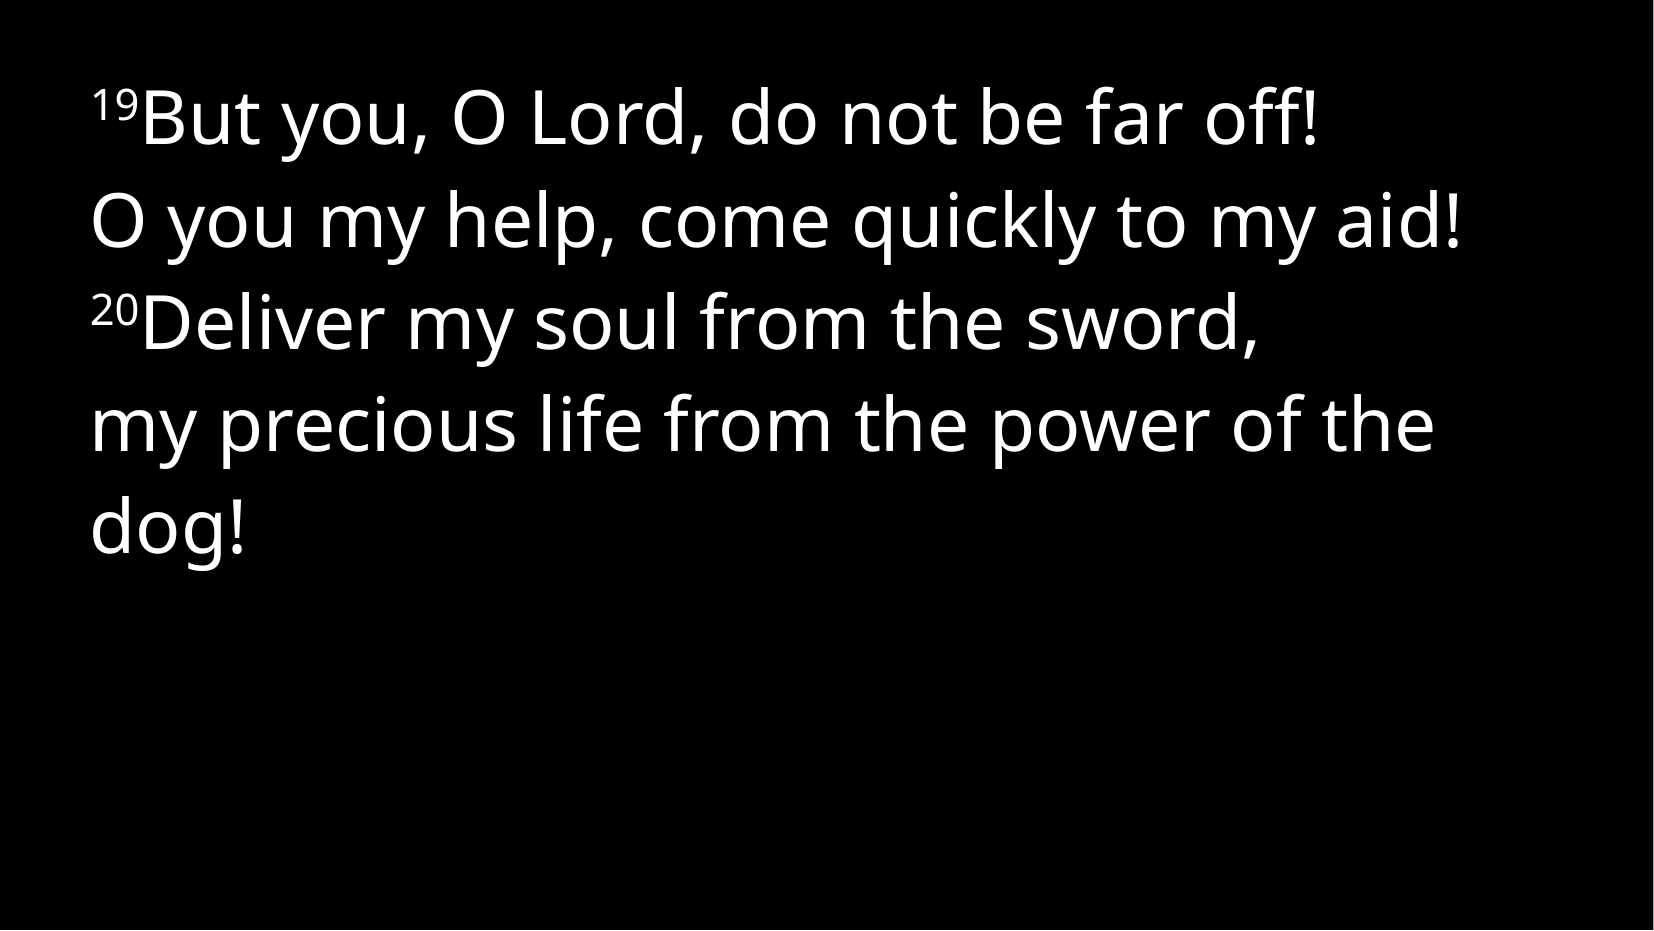

19But you, O Lord, do not be far off!
O you my help, come quickly to my aid!
20Deliver my soul from the sword,
my precious life from the power of the dog!